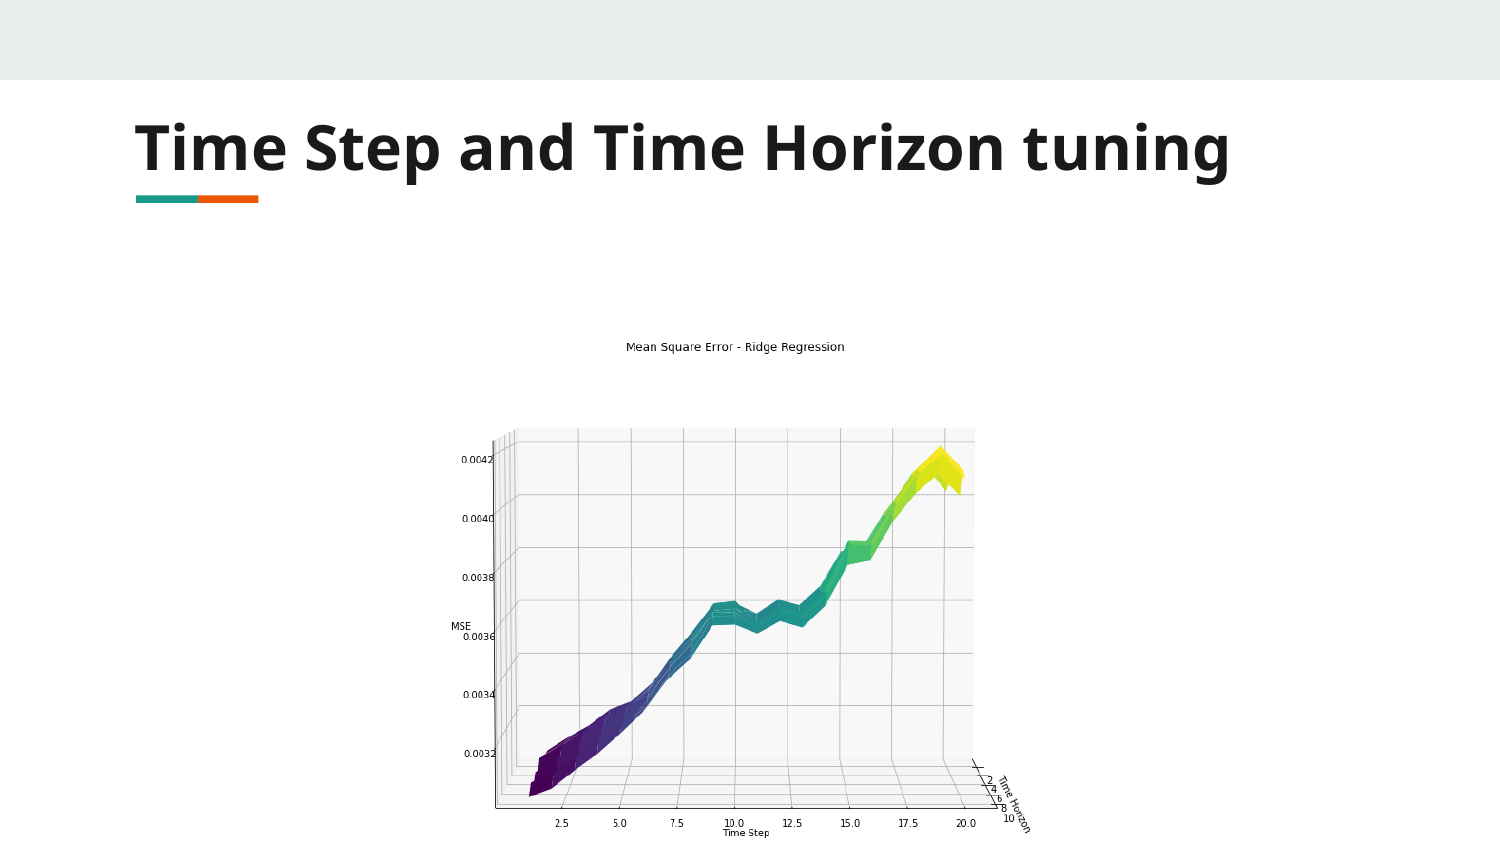

# Time Step and Time Horizon tuning